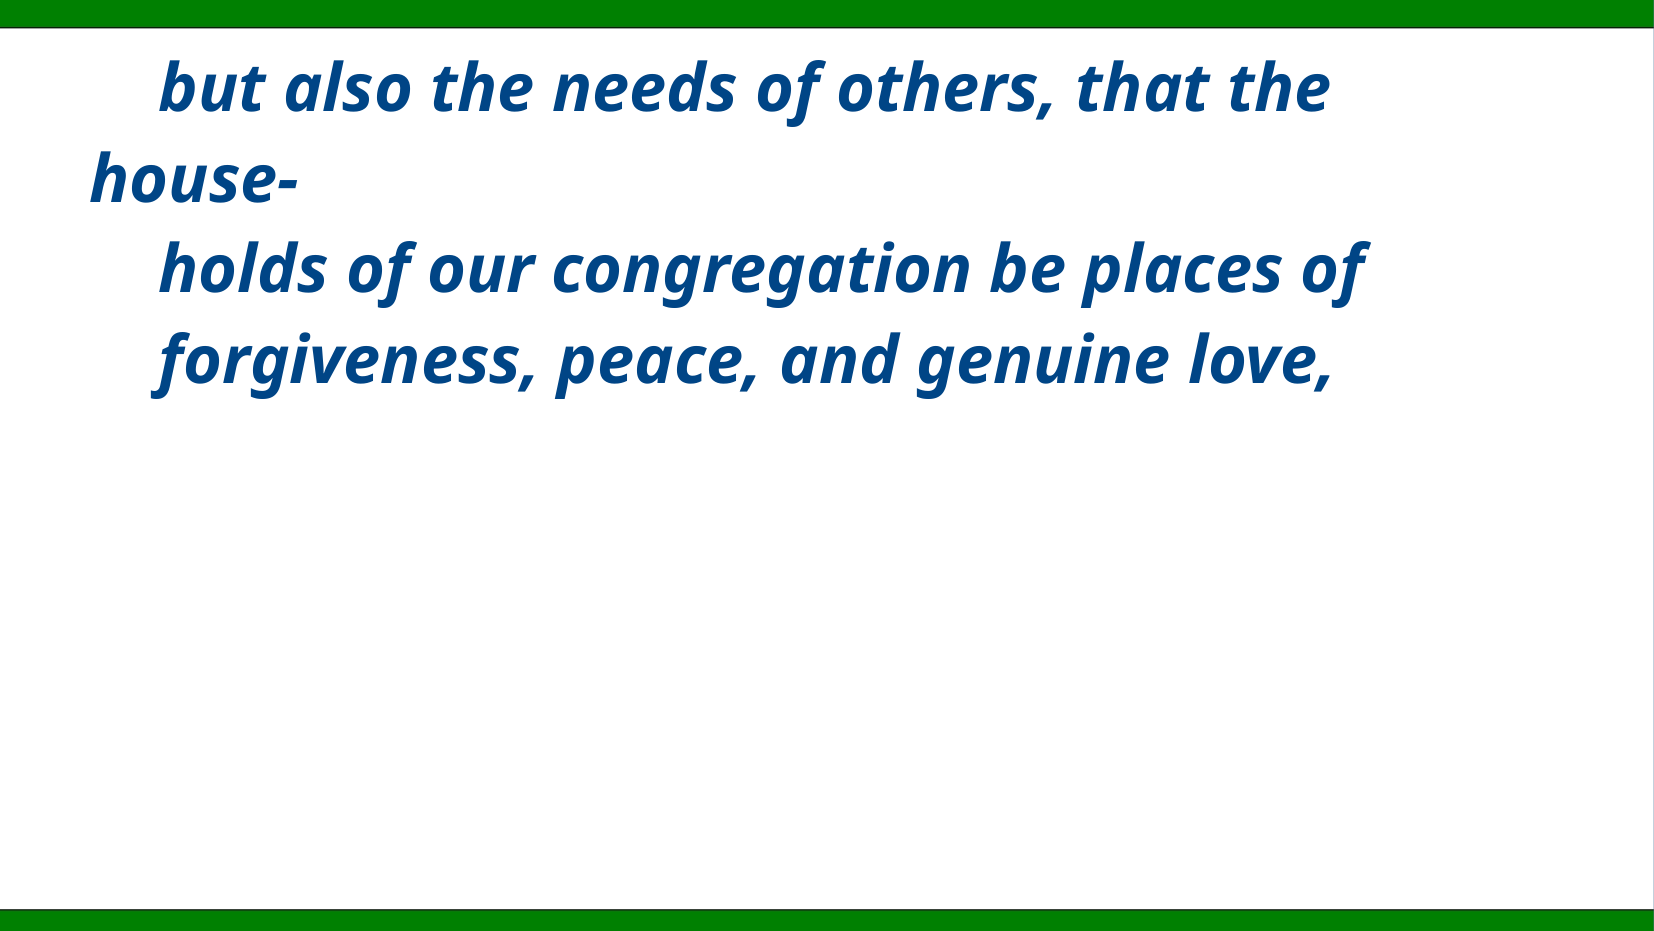

but also the needs of others, that the house-
 holds of our congregation be places of
 forgiveness, peace, and genuine love,